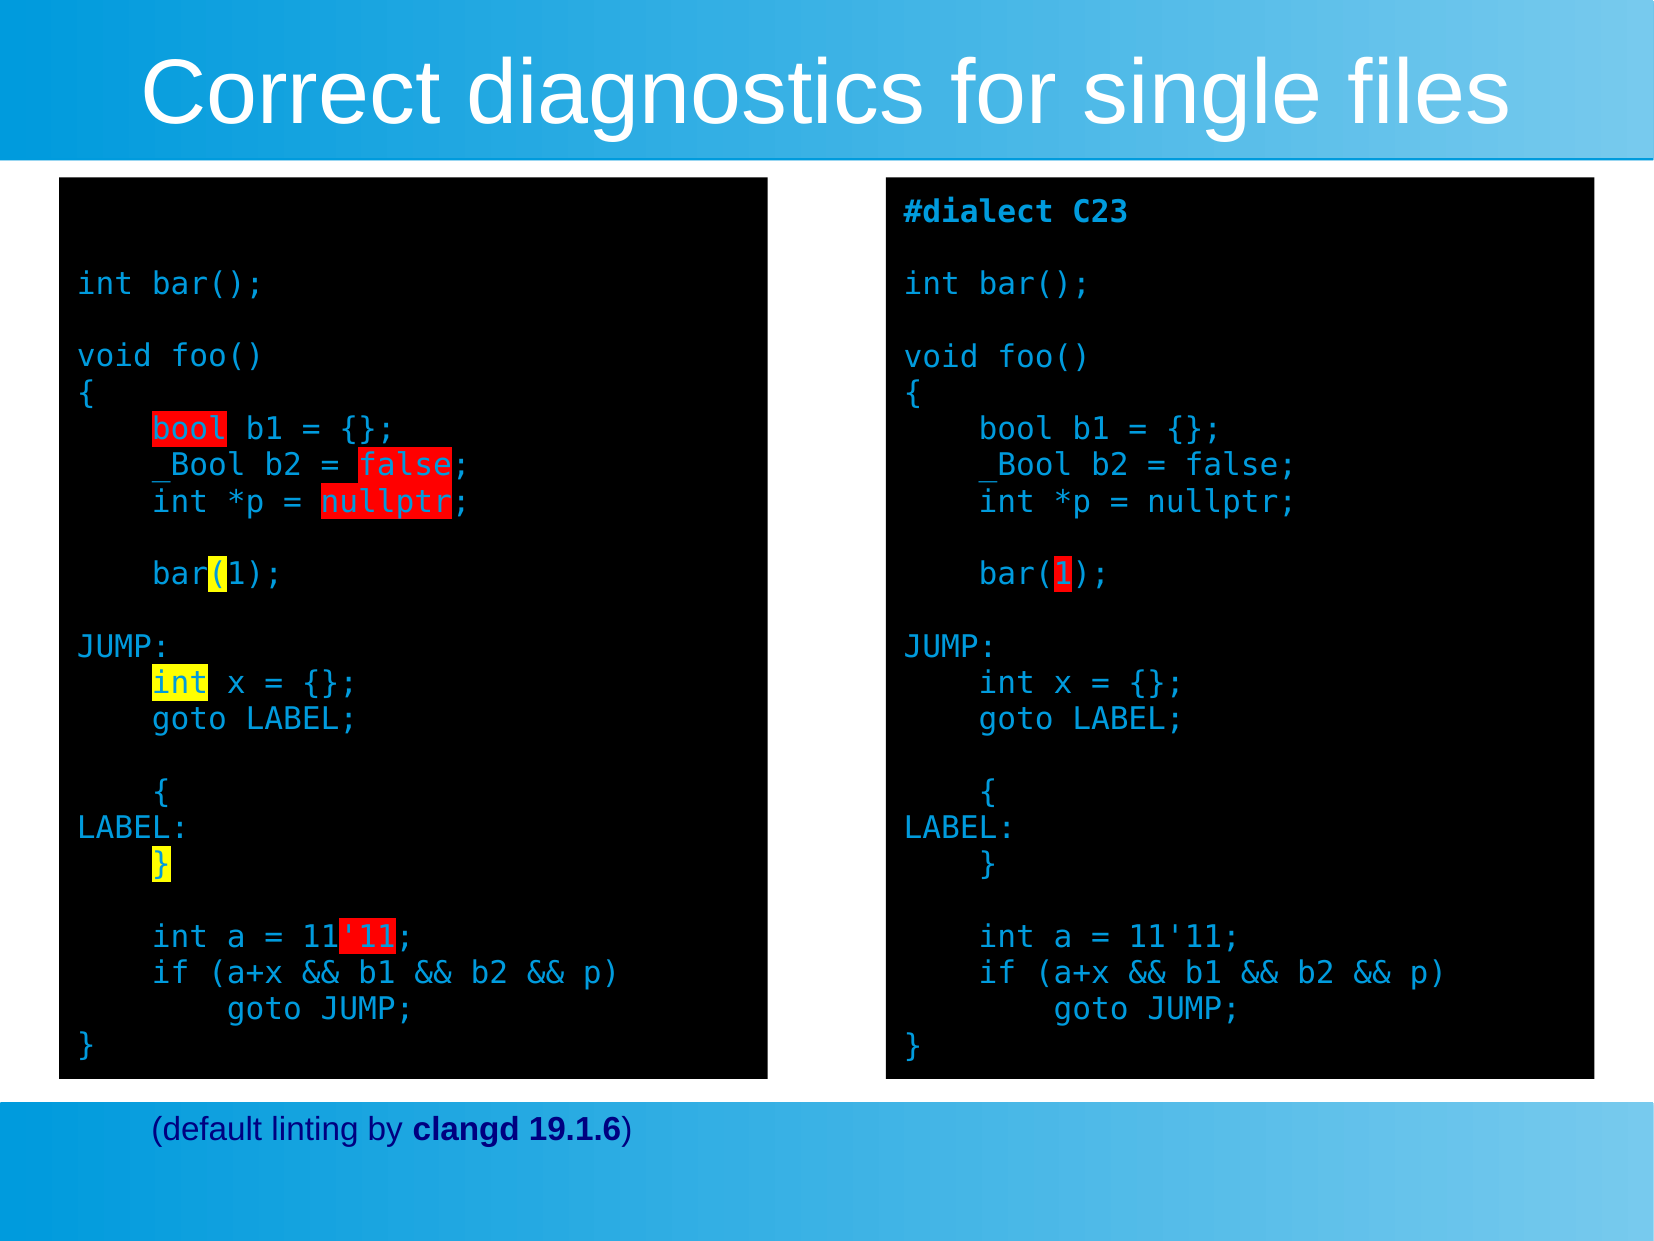

# Correct diagnostics for single files
int bar();
void foo()
{
 bool b1 = {};
 _Bool b2 = false;
 int *p = nullptr;
 bar(1);
JUMP:
 int x = {};
 goto LABEL;
 {
LABEL:
 }
 int a = 11'11;
 if (a+x && b1 && b2 && p)
 goto JUMP;
}
#dialect C23
int bar();
void foo()
{
 bool b1 = {};
 _Bool b2 = false;
 int *p = nullptr;
 bar(1);
JUMP:
 int x = {};
 goto LABEL;
 {
LABEL:
 }
 int a = 11'11;
 if (a+x && b1 && b2 && p)
 goto JUMP;
}
(default linting by clangd 19.1.6)